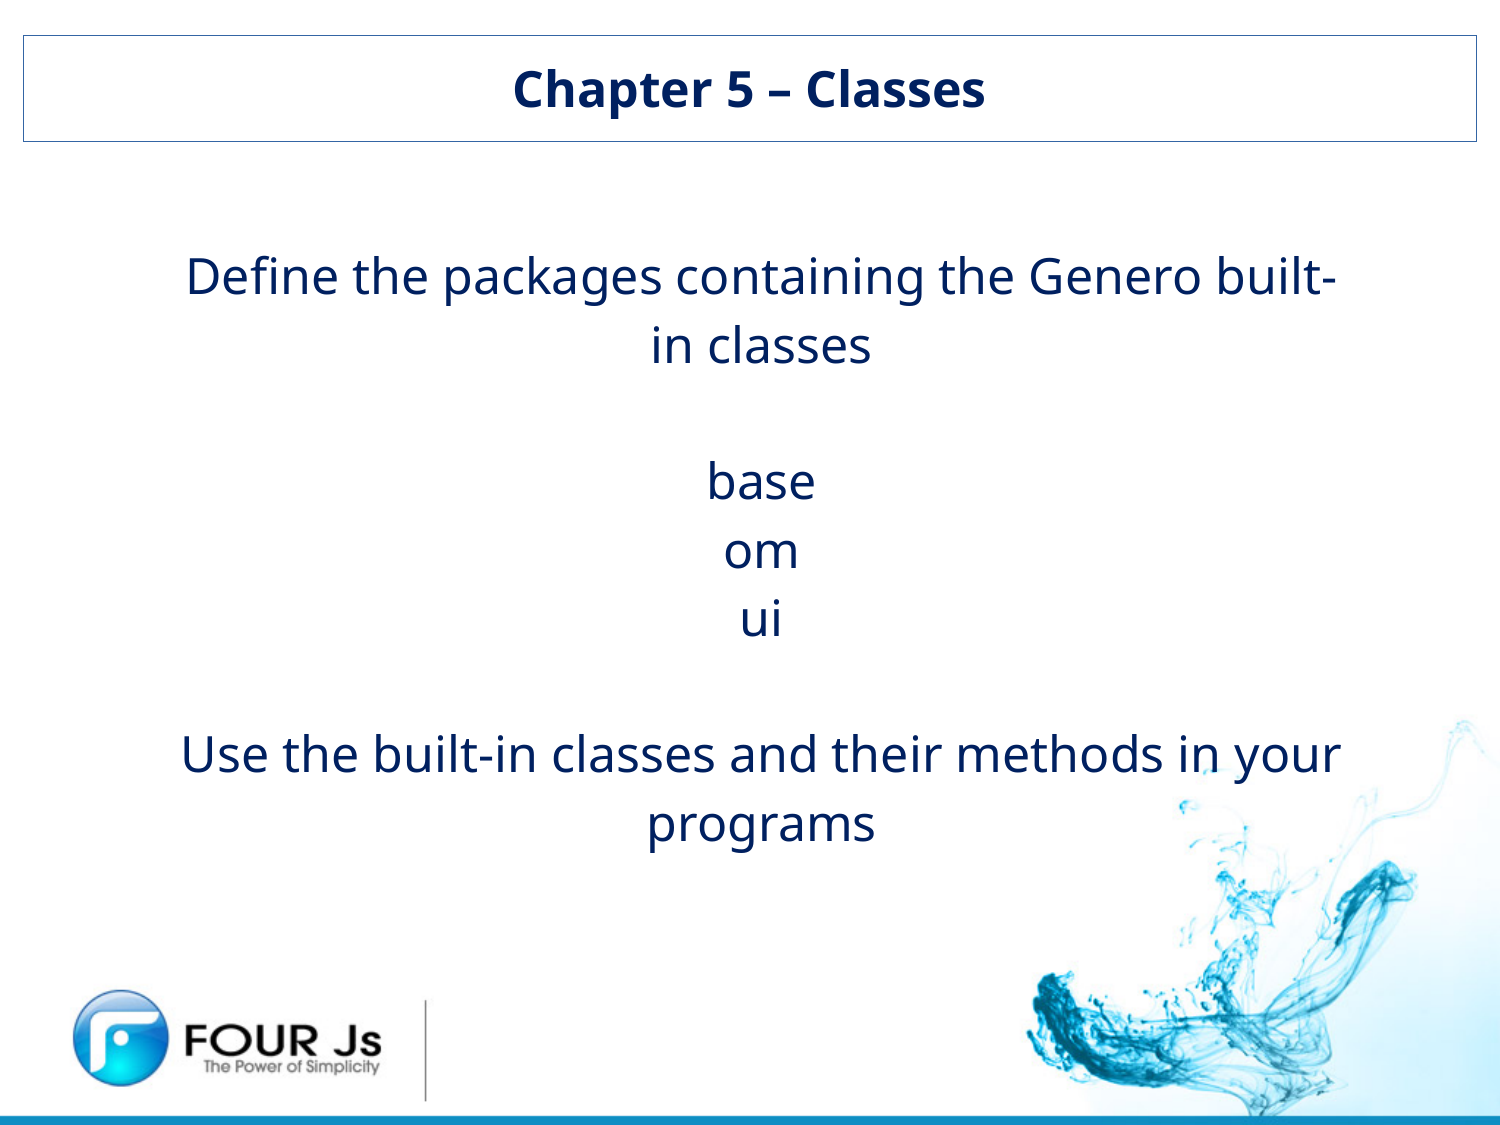

# Chapter 5 – Classes
Define the packages containing the Genero built-in classes
base
om
ui
Use the built-in classes and their methods in your programs